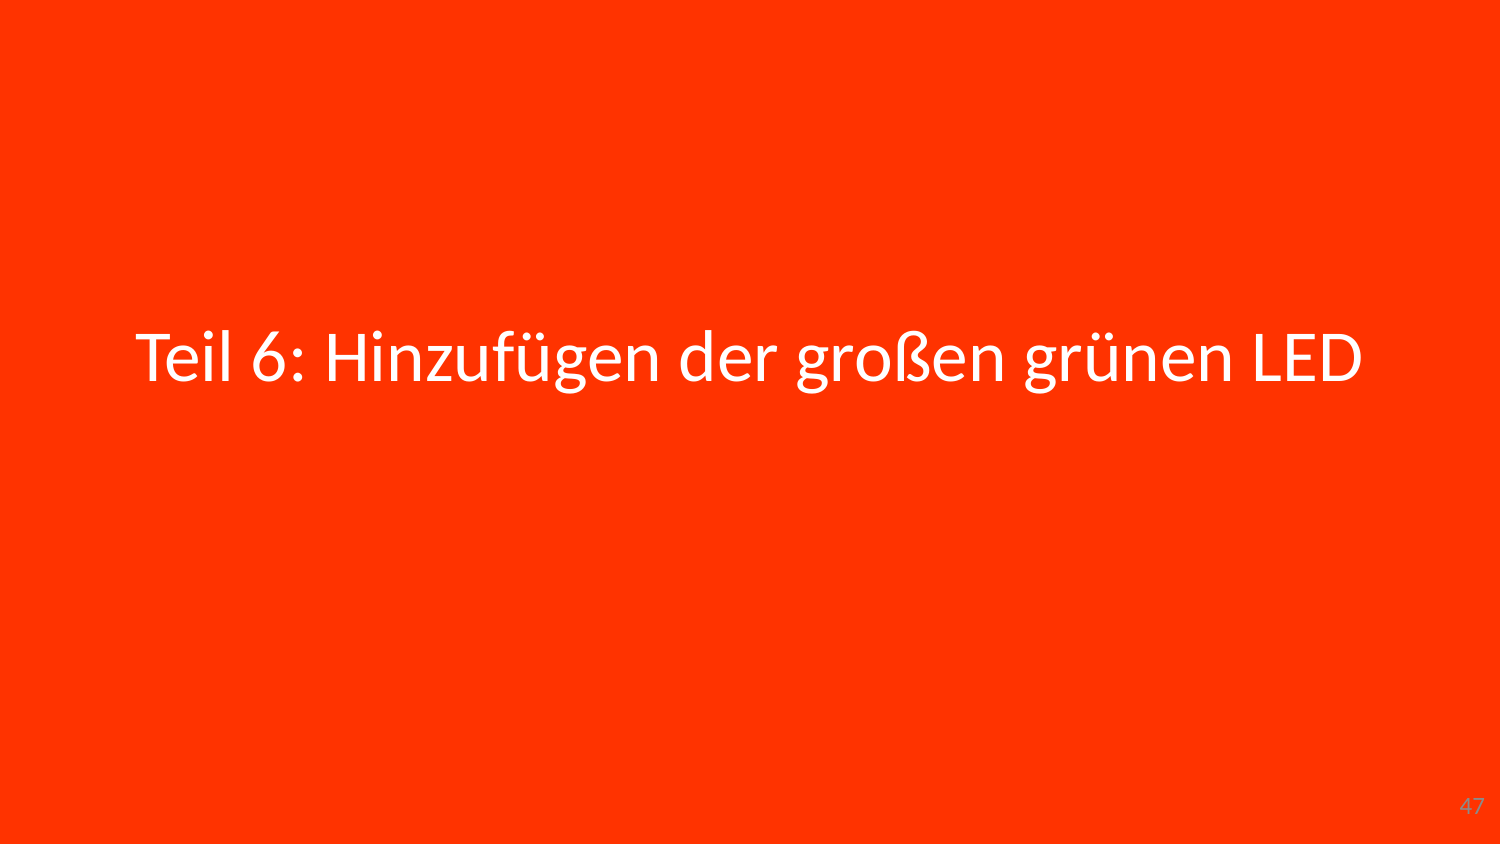

# Teil 6: Hinzufügen der großen grünen LED